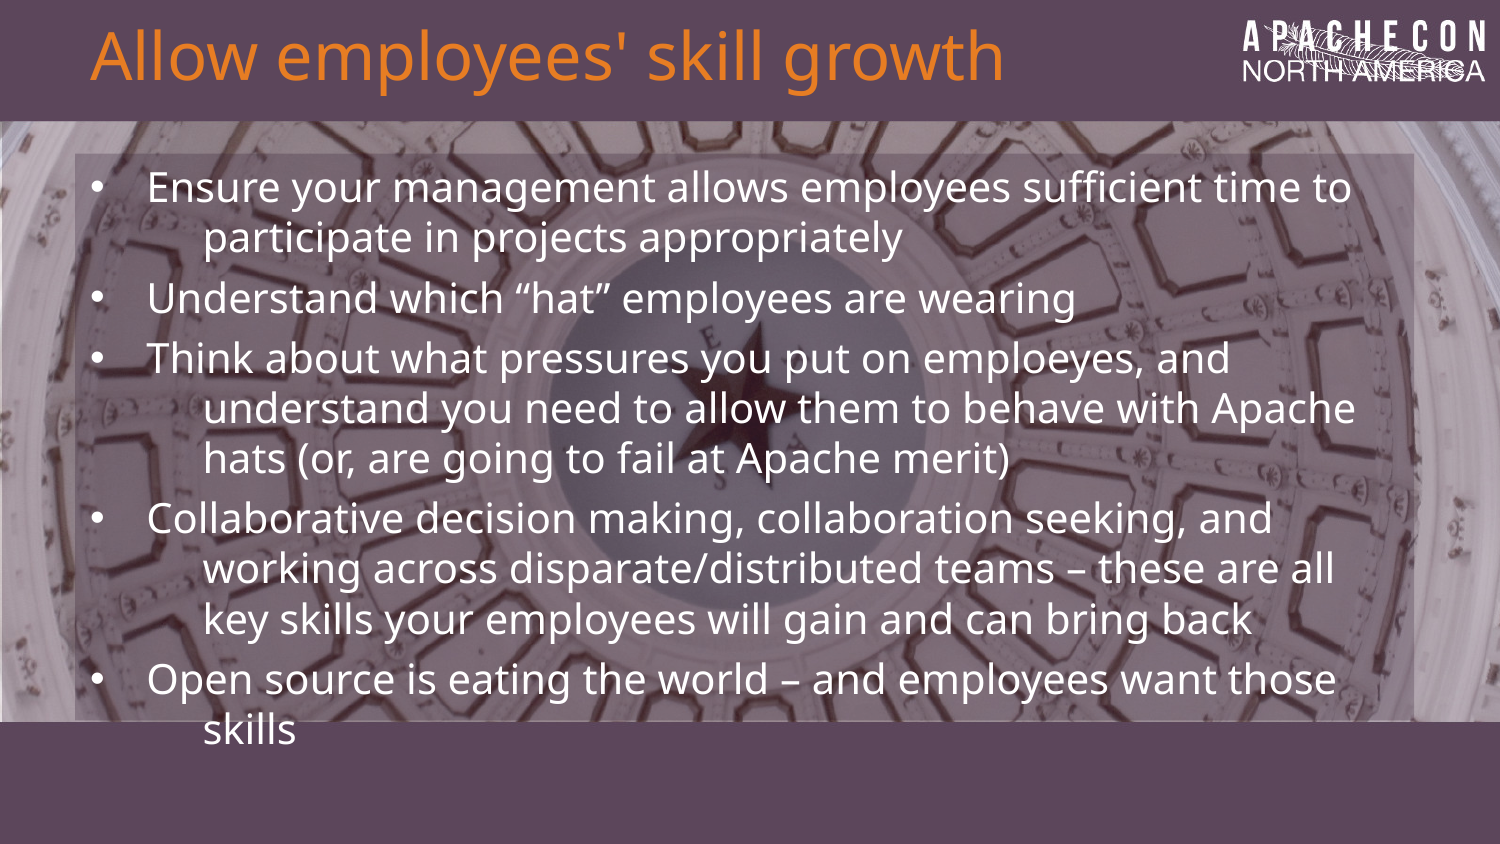

Allow employees' skill growth
Ensure your management allows employees sufficient time to participate in projects appropriately
Understand which “hat” employees are wearing
Think about what pressures you put on emploeyes, and understand you need to allow them to behave with Apache hats (or, are going to fail at Apache merit)
Collaborative decision making, collaboration seeking, and working across disparate/distributed teams – these are all key skills your employees will gain and can bring back
Open source is eating the world – and employees want those skills